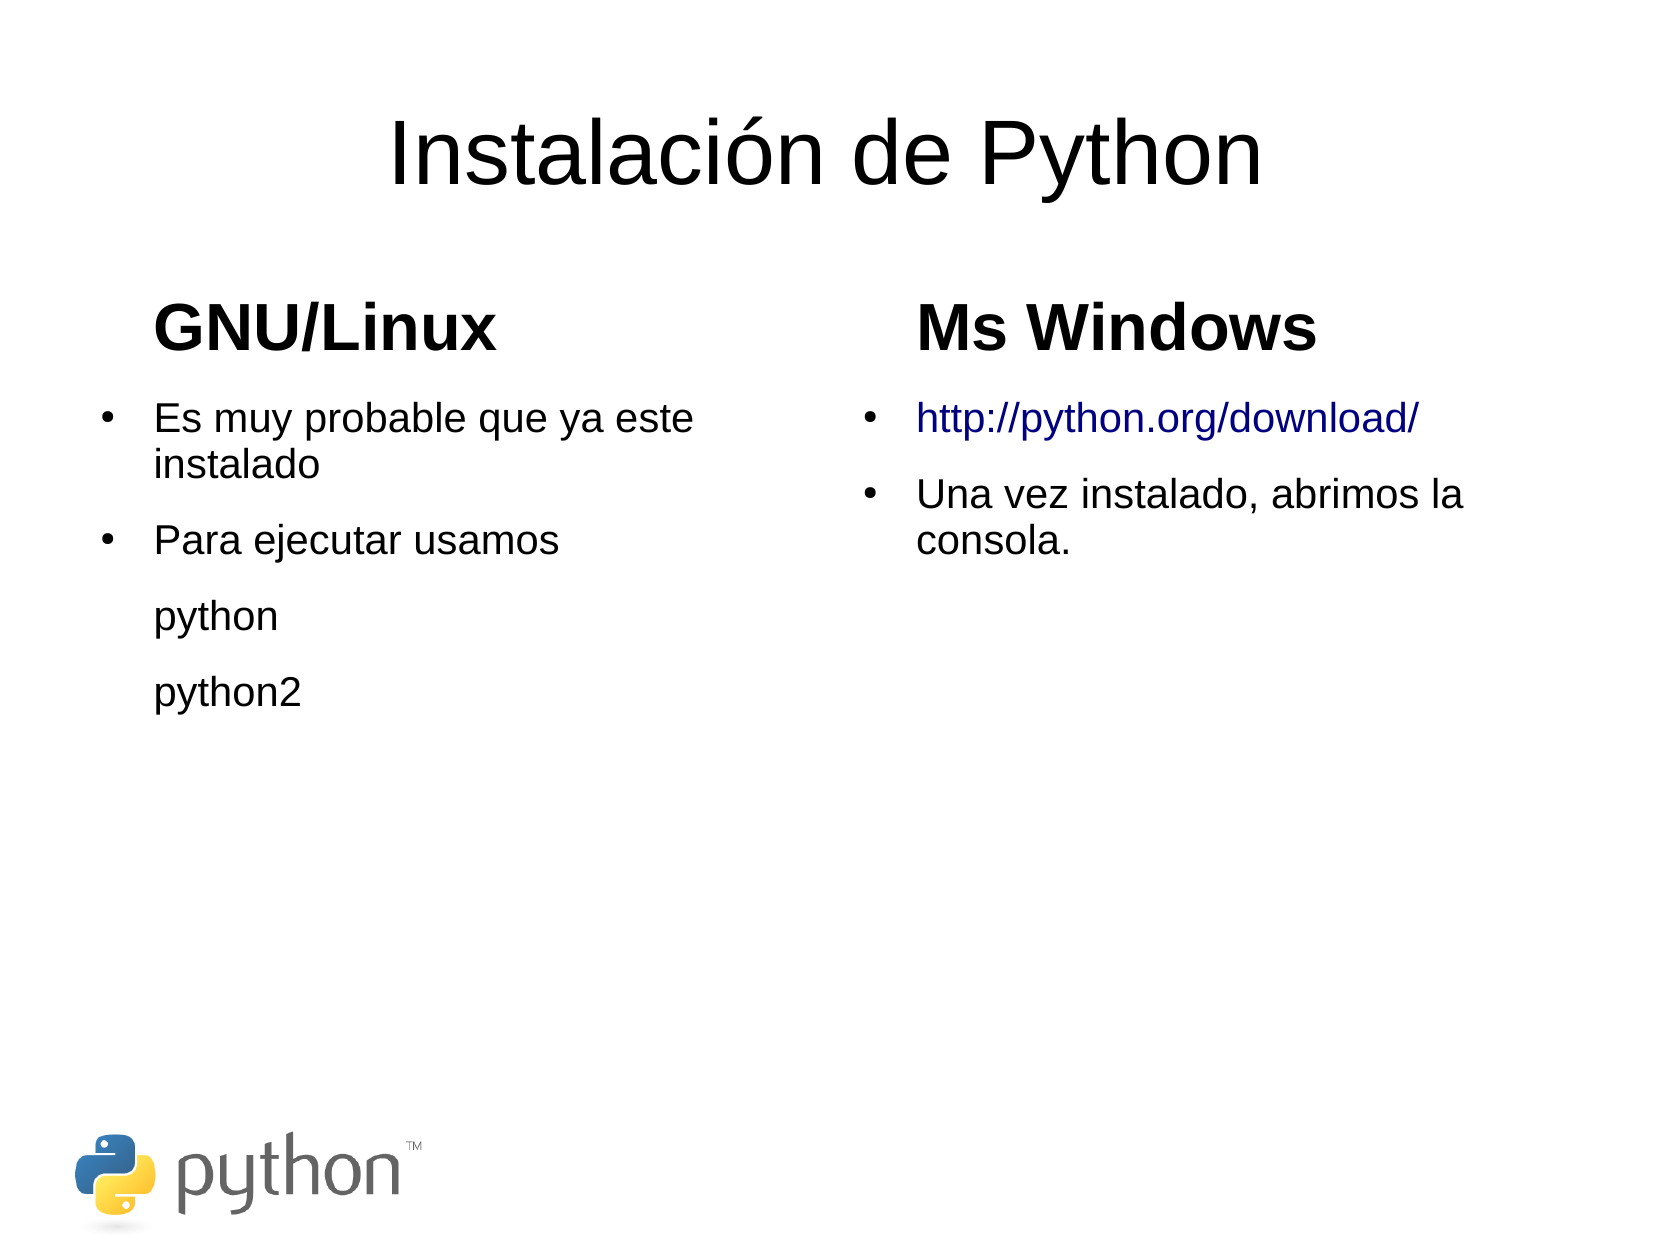

# Instalación de Python
GNU/Linux
Es muy probable que ya este instalado
Para ejecutar usamos
python
python2
Ms Windows
http://python.org/download/
Una vez instalado, abrimos la consola.